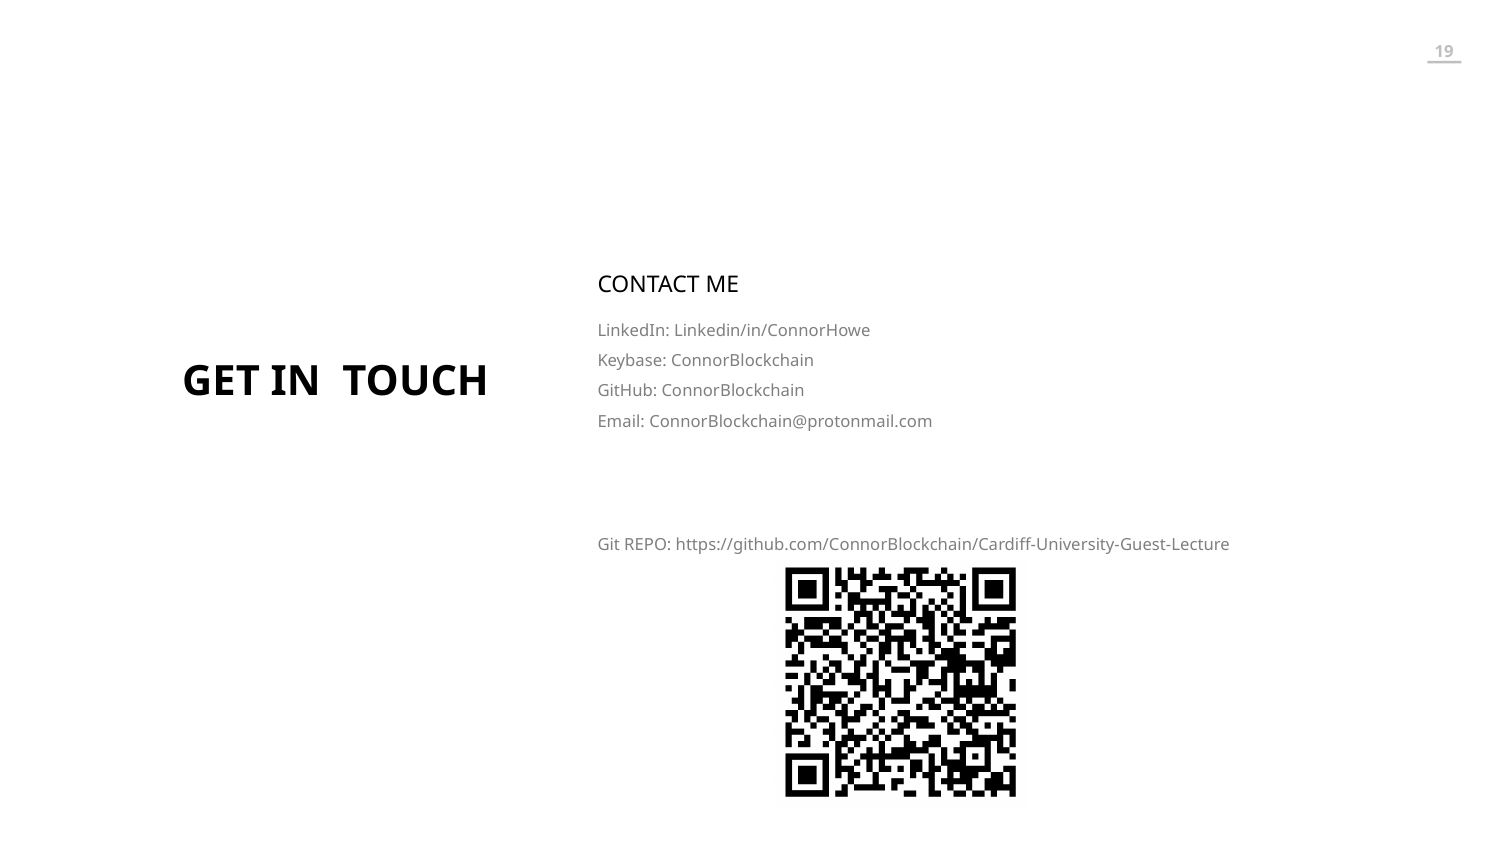

CONTACT ME
LinkedIn: Linkedin/in/ConnorHowe
Keybase: ConnorBlockchain
GitHub: ConnorBlockchain
Email: ConnorBlockchain@protonmail.com
Git REPO: https://github.com/ConnorBlockchain/Cardiff-University-Guest-Lecture
GET IN TOUCH